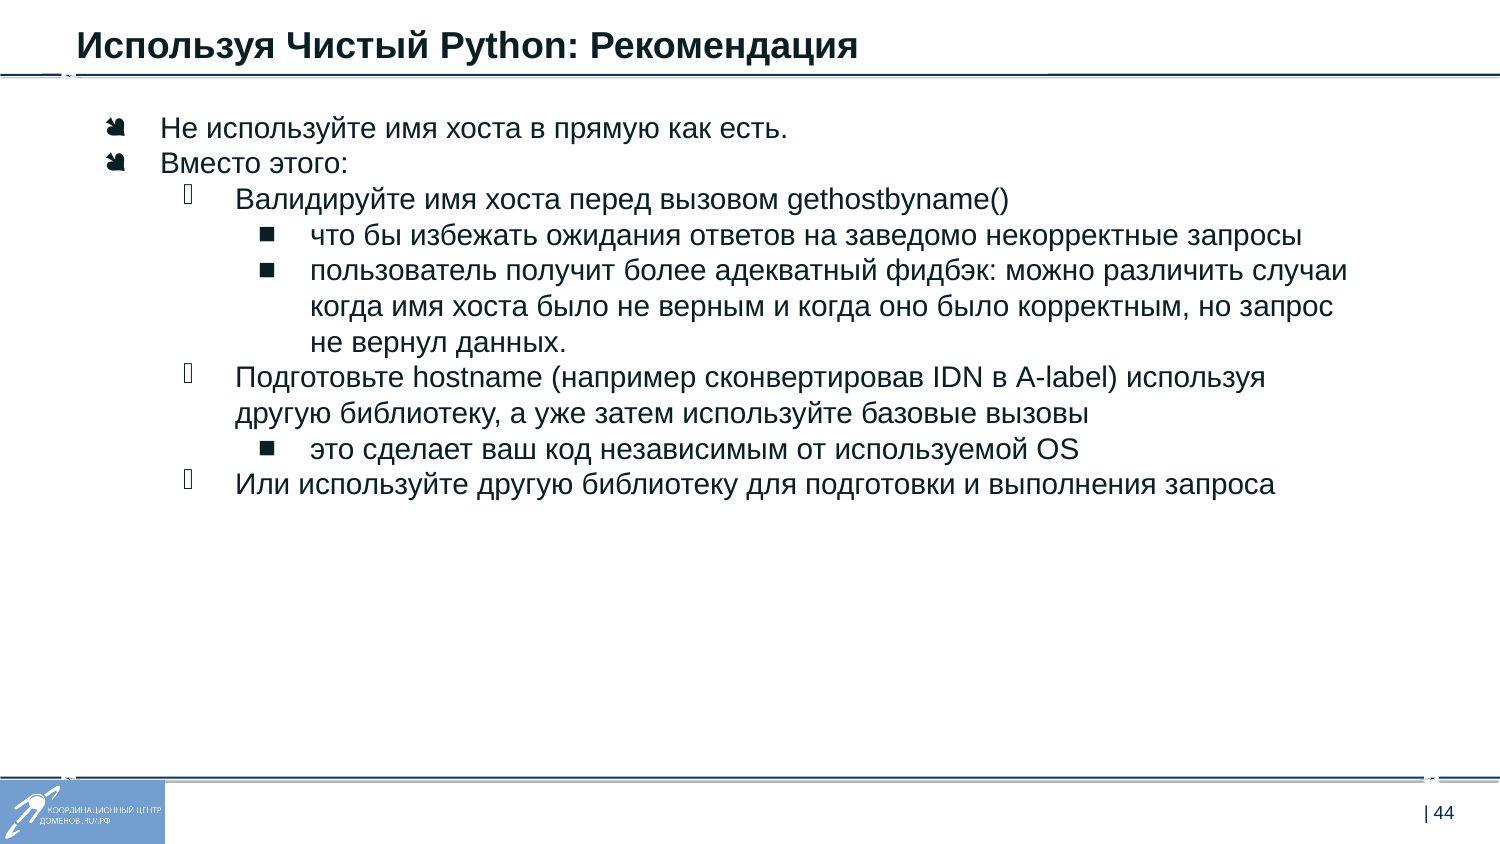

# Используя Чистый Python: Рекомендация
Не используйте имя хоста в прямую как есть.
Вместо этого:
Валидируйте имя хоста перед вызовом gethostbyname()
что бы избежать ожидания ответов на заведомо некорректные запросы
пользователь получит более адекватный фидбэк: можно различить случаи когда имя хоста было не верным и когда оно было корректным, но запрос не вернул данных.
Подготовьте hostname (например сконвертировав IDN в A-label) используя другую библиотеку, а уже затем используйте базовые вызовы
это сделает ваш код независимым от используемой OS
Или используйте другую библиотеку для подготовки и выполнения запроса